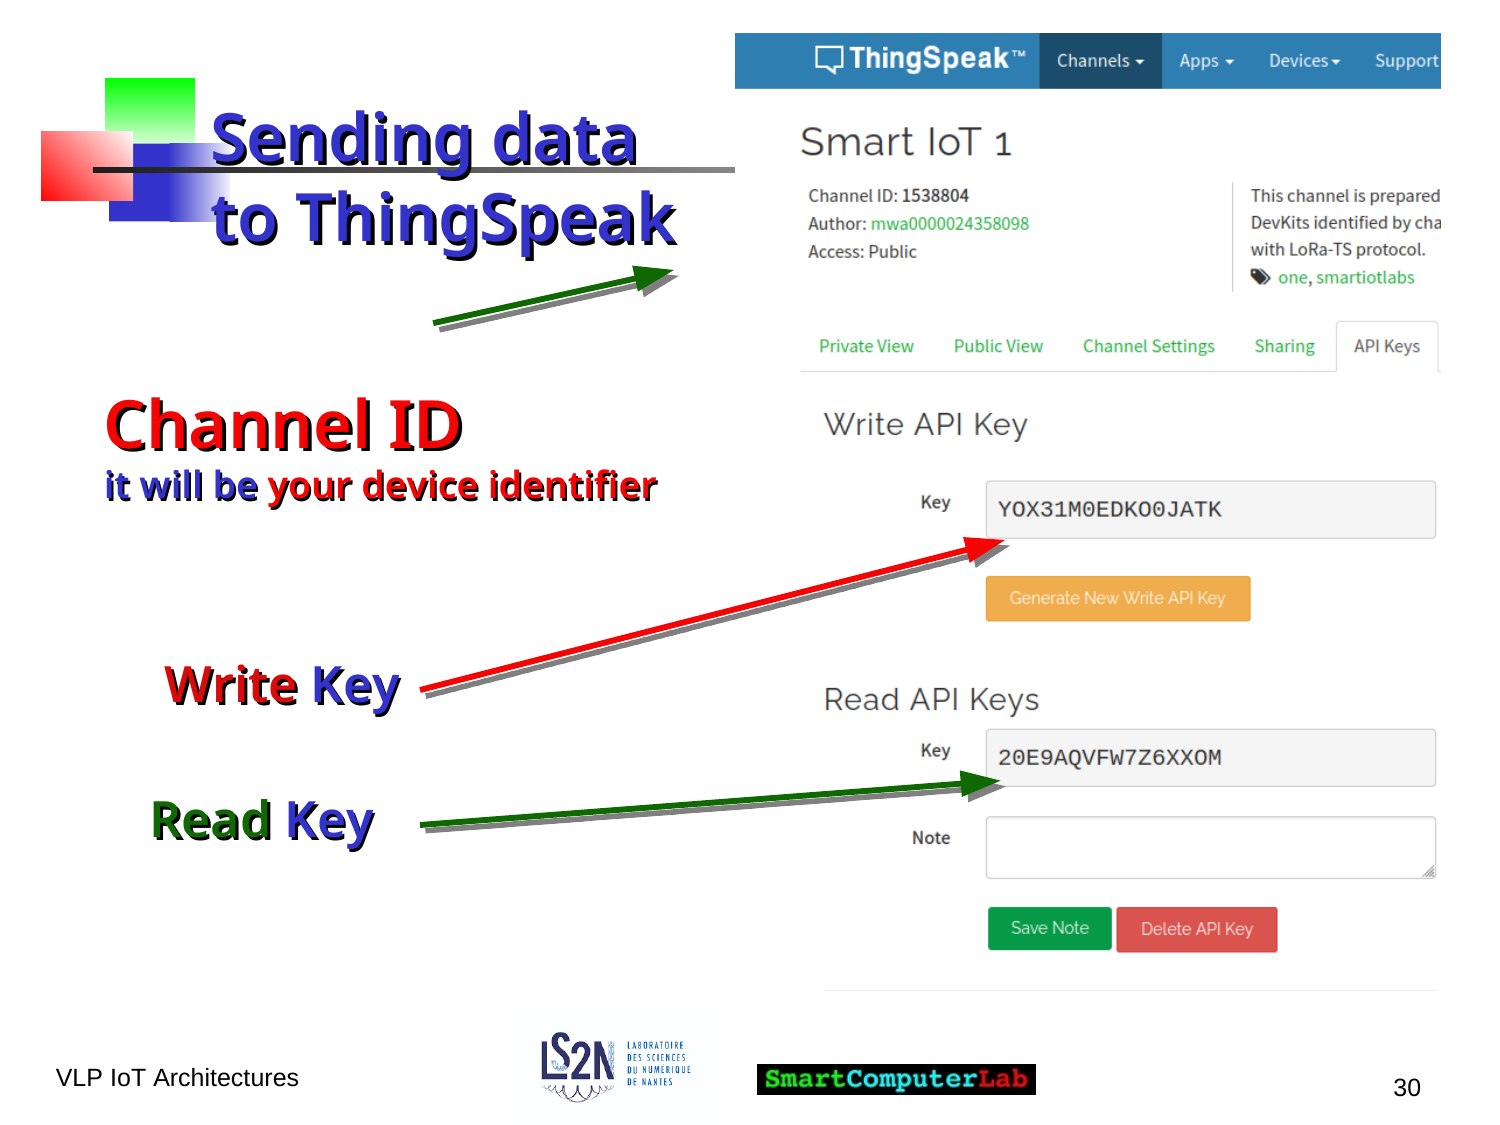

# Sending data to ThingSpeak
Channel ID
it will be your device identifier
Write Key
Read Key
30